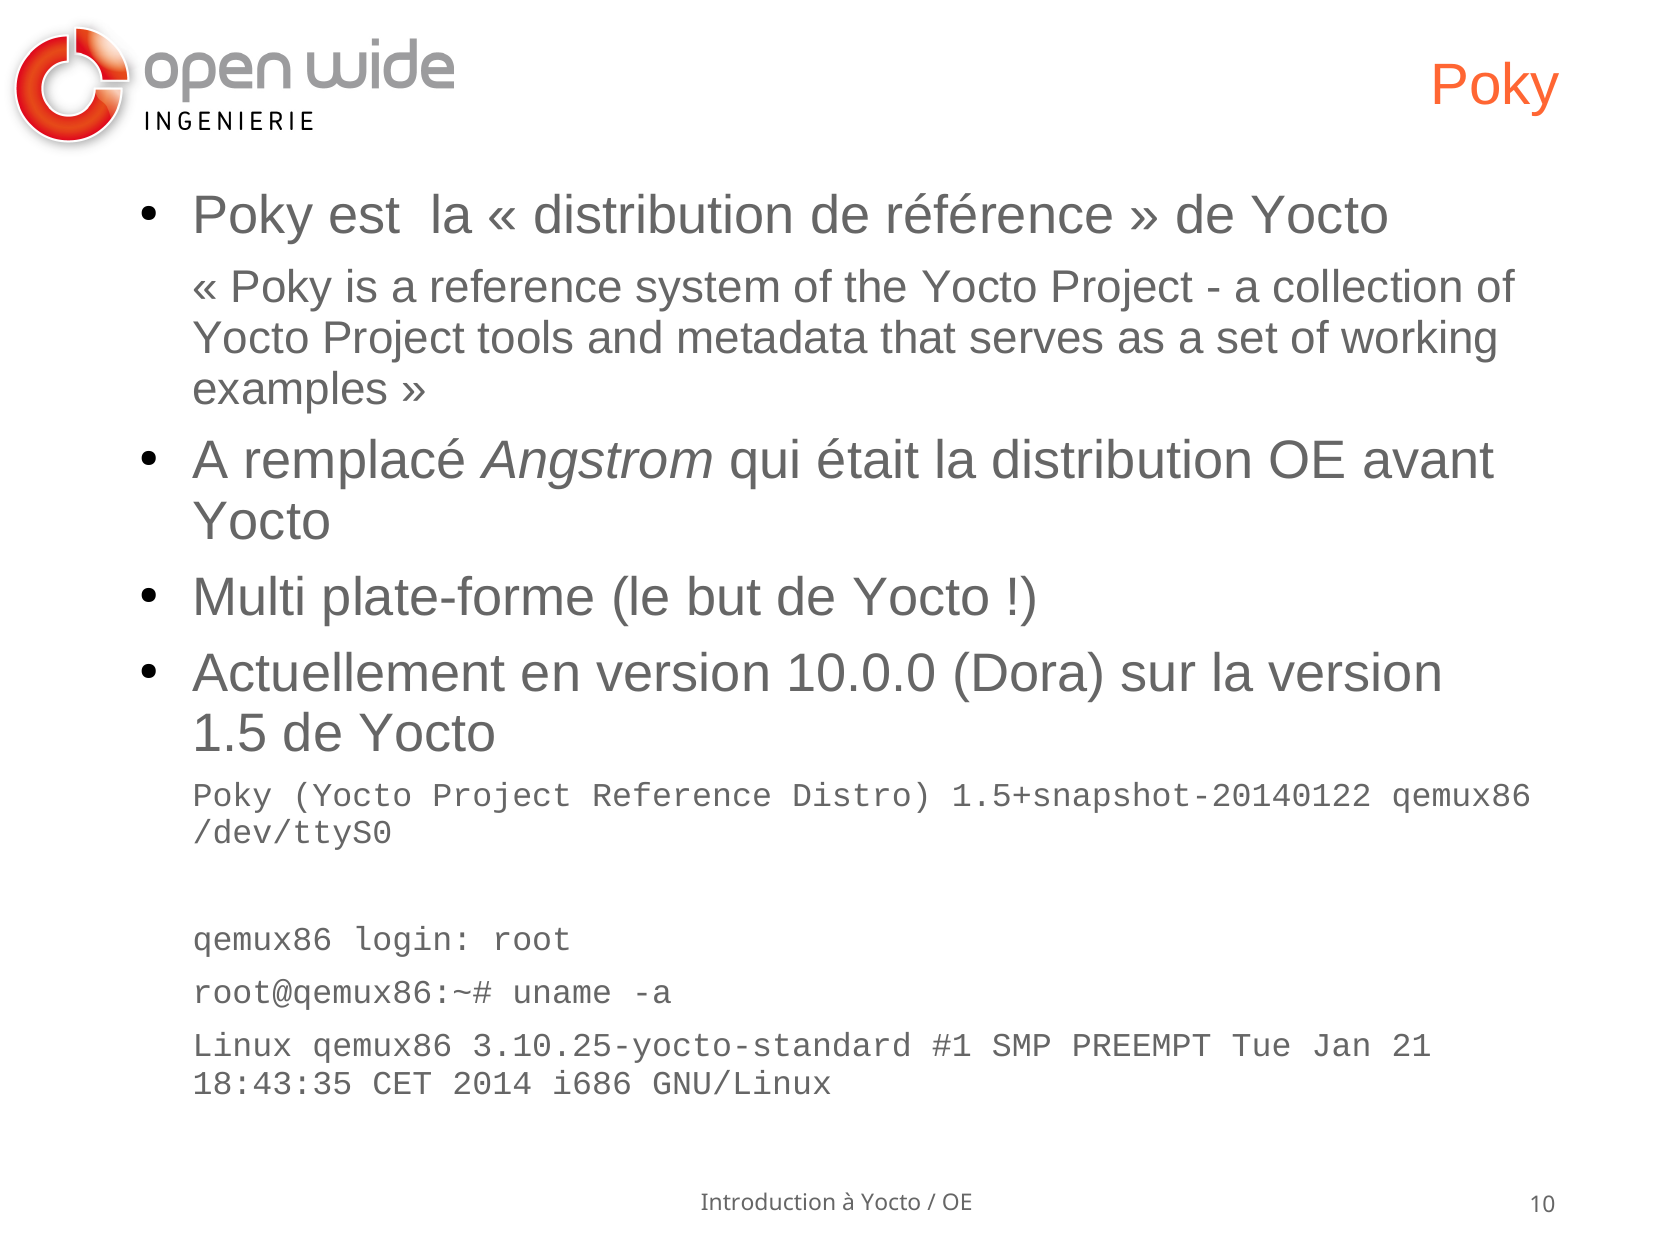

# Poky
Poky est la « distribution de référence » de Yocto
« Poky is a reference system of the Yocto Project - a collection of Yocto Project tools and metadata that serves as a set of working examples »
A remplacé Angstrom qui était la distribution OE avant Yocto
Multi plate-forme (le but de Yocto !)
Actuellement en version 10.0.0 (Dora) sur la version 1.5 de Yocto
Poky (Yocto Project Reference Distro) 1.5+snapshot-20140122 qemux86 /dev/ttyS0
qemux86 login: root
root@qemux86:~# uname -a
Linux qemux86 3.10.25-yocto-standard #1 SMP PREEMPT Tue Jan 21 18:43:35 CET 2014 i686 GNU/Linux